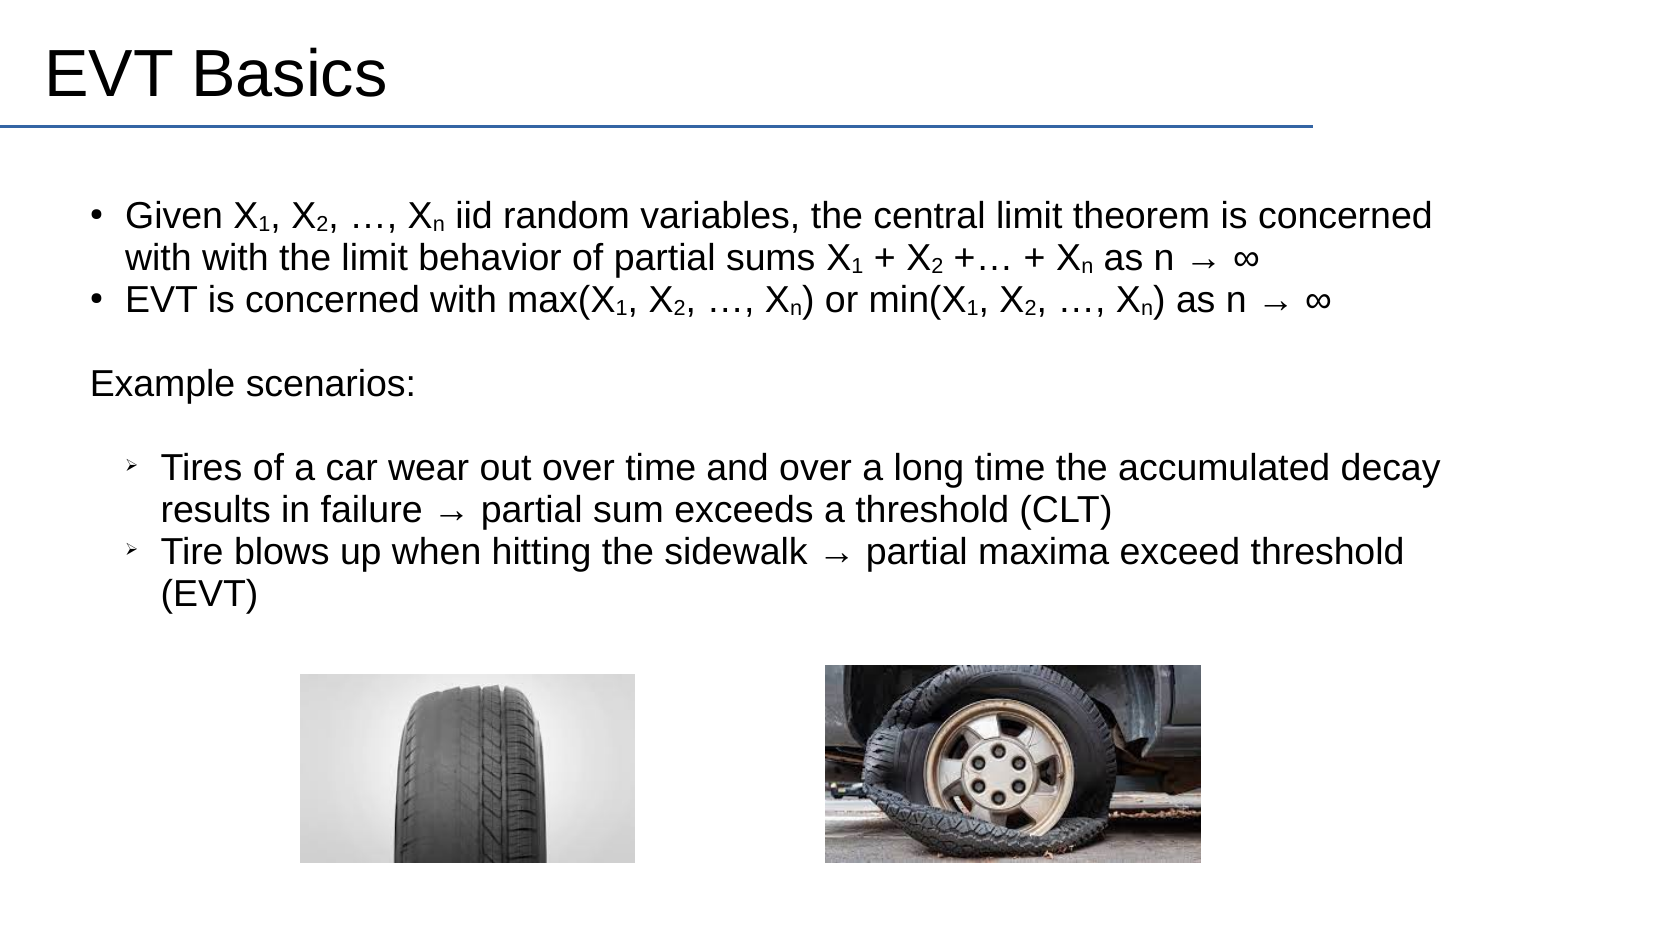

# EVT Basics
Given X1, X2, …, Xn iid random variables, the central limit theorem is concerned with with the limit behavior of partial sums X1 + X2 +… + Xn as n → ∞
EVT is concerned with max(X1, X2, …, Xn) or min(X1, X2, …, Xn) as n → ∞
Example scenarios:
Tires of a car wear out over time and over a long time the accumulated decay results in failure → partial sum exceeds a threshold (CLT)
Tire blows up when hitting the sidewalk → partial maxima exceed threshold (EVT)